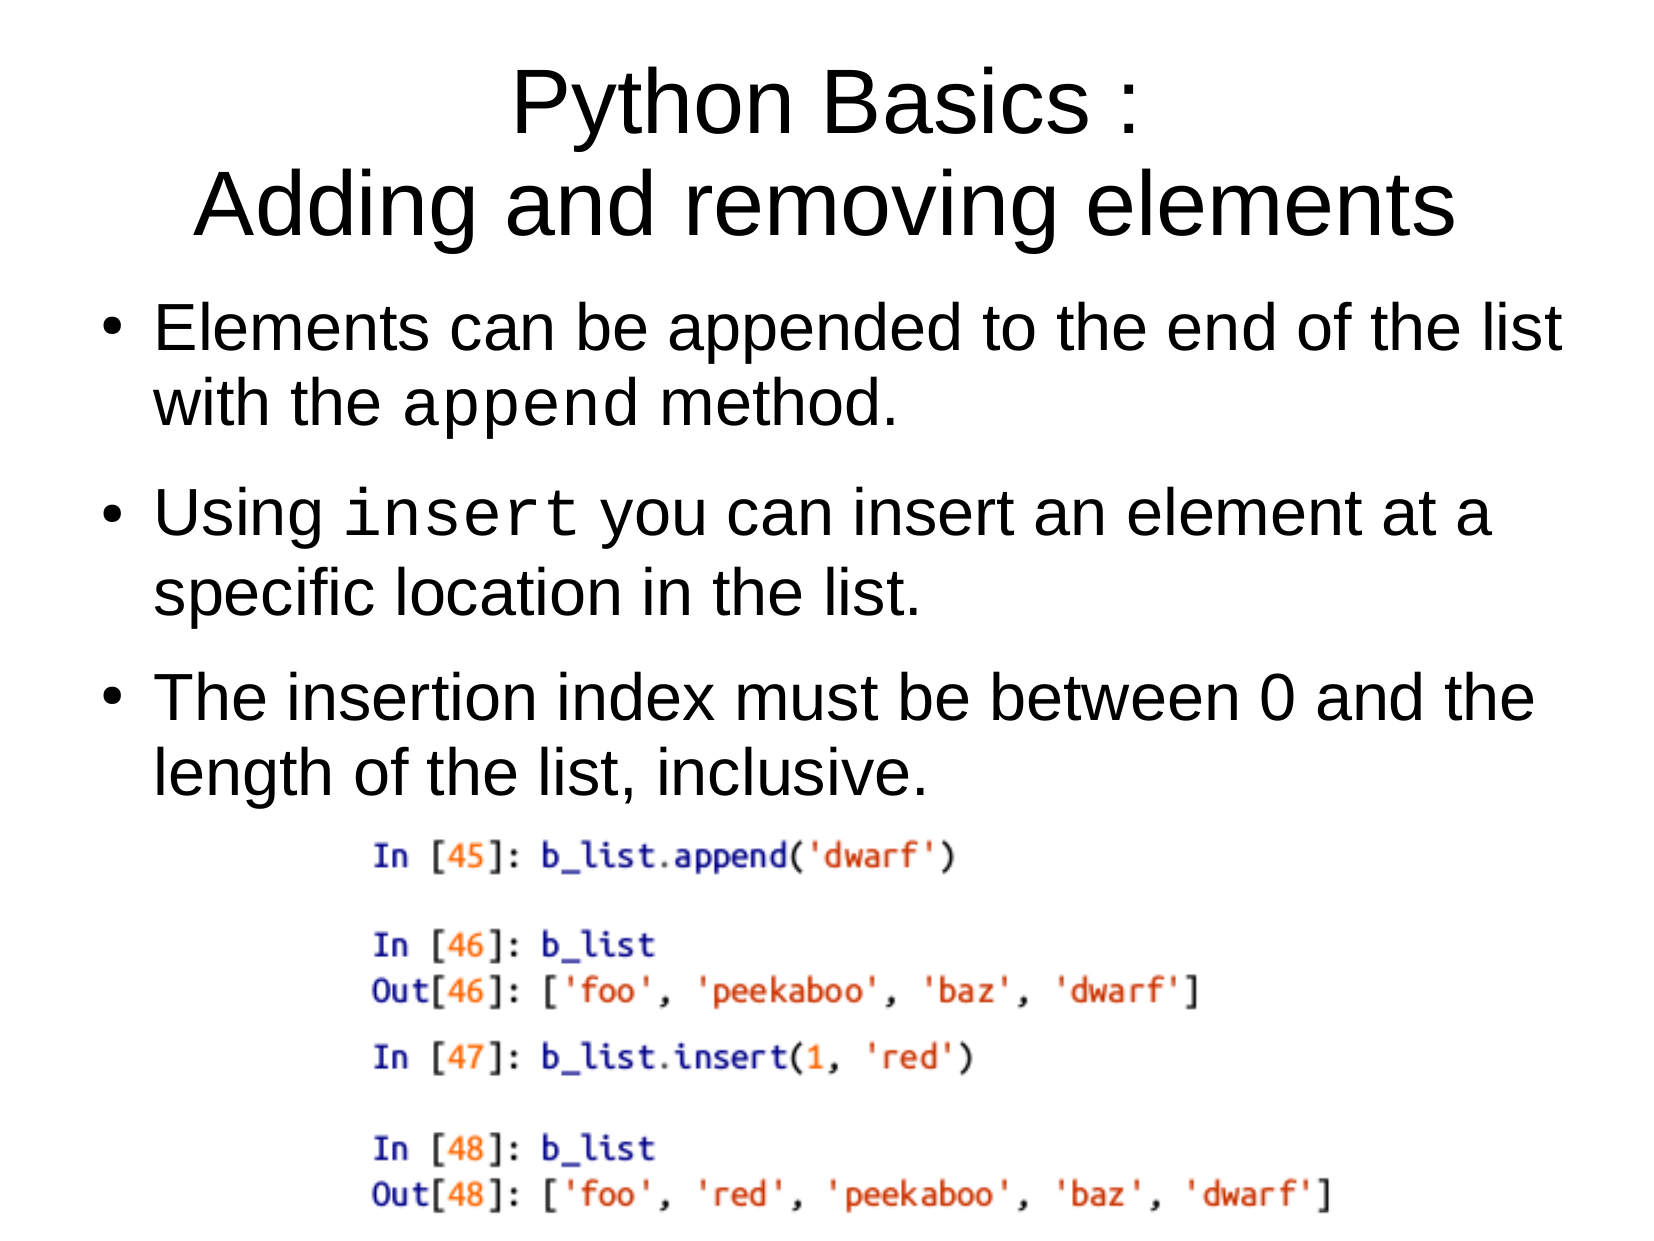

# Python Basics : Adding and removing elements
Elements can be appended to the end of the list with the append method.
Using insert you can insert an element at a specific location in the list.
The insertion index must be between 0 and the length of the list, inclusive.